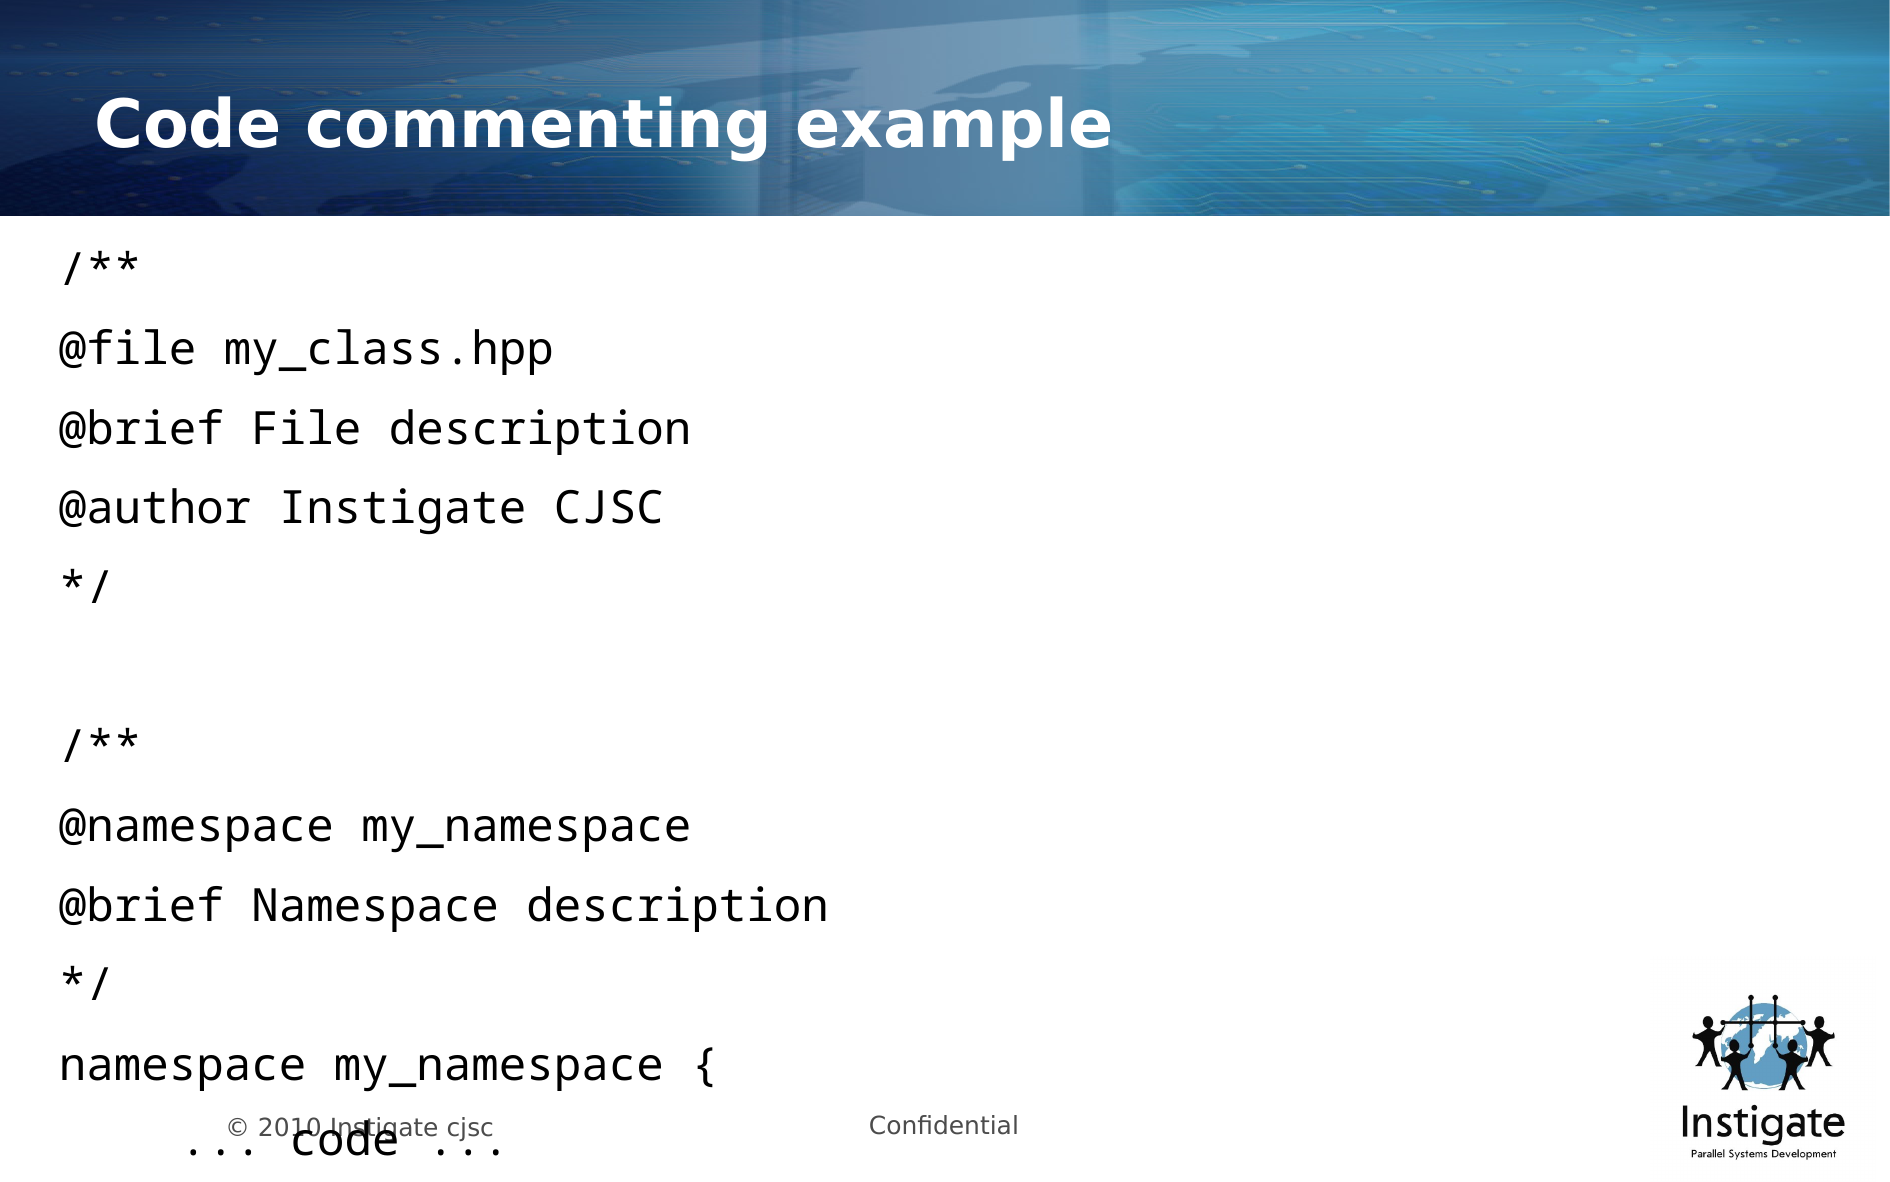

# Code commenting example
/**
@file my_class.hpp
@brief File description
@author Instigate CJSC
*/
/**
@namespace my_namespace
@brief Namespace description
*/
namespace my_namespace {
... code ...
}